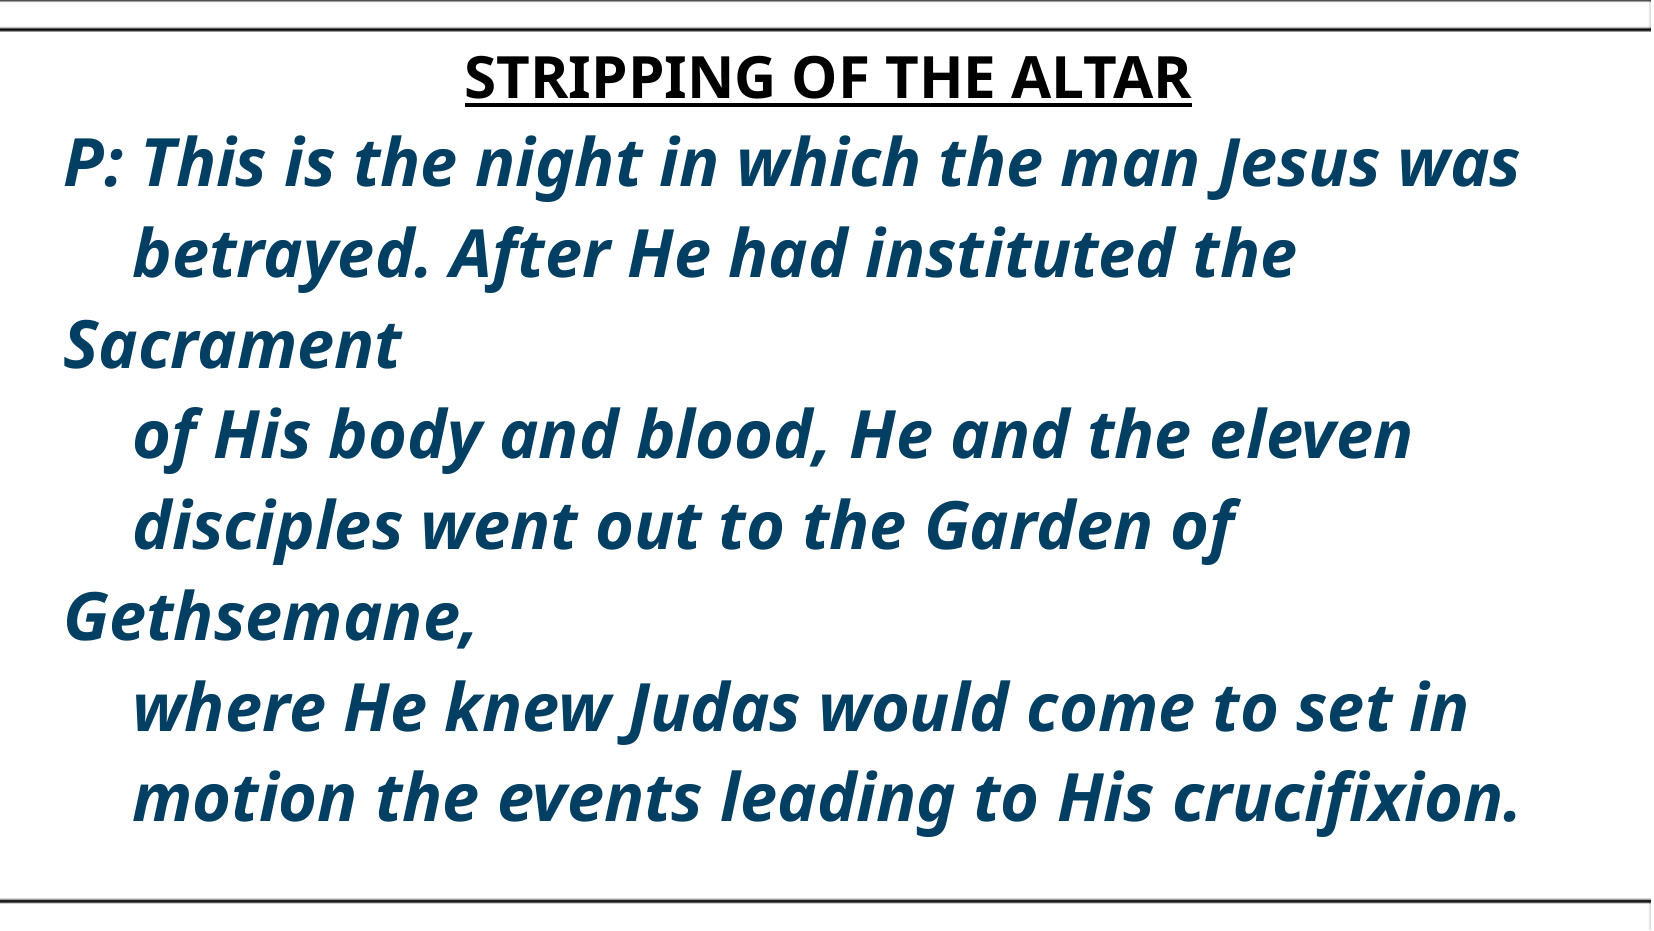

STRIPPING OF THE ALTAR
P: This is the night in which the man Jesus was
 betrayed. After He had instituted the Sacrament
 of His body and blood, He and the eleven
 disciples went out to the Garden of Gethsemane,
 where He knew Judas would come to set in
 motion the events leading to His crucifixion.